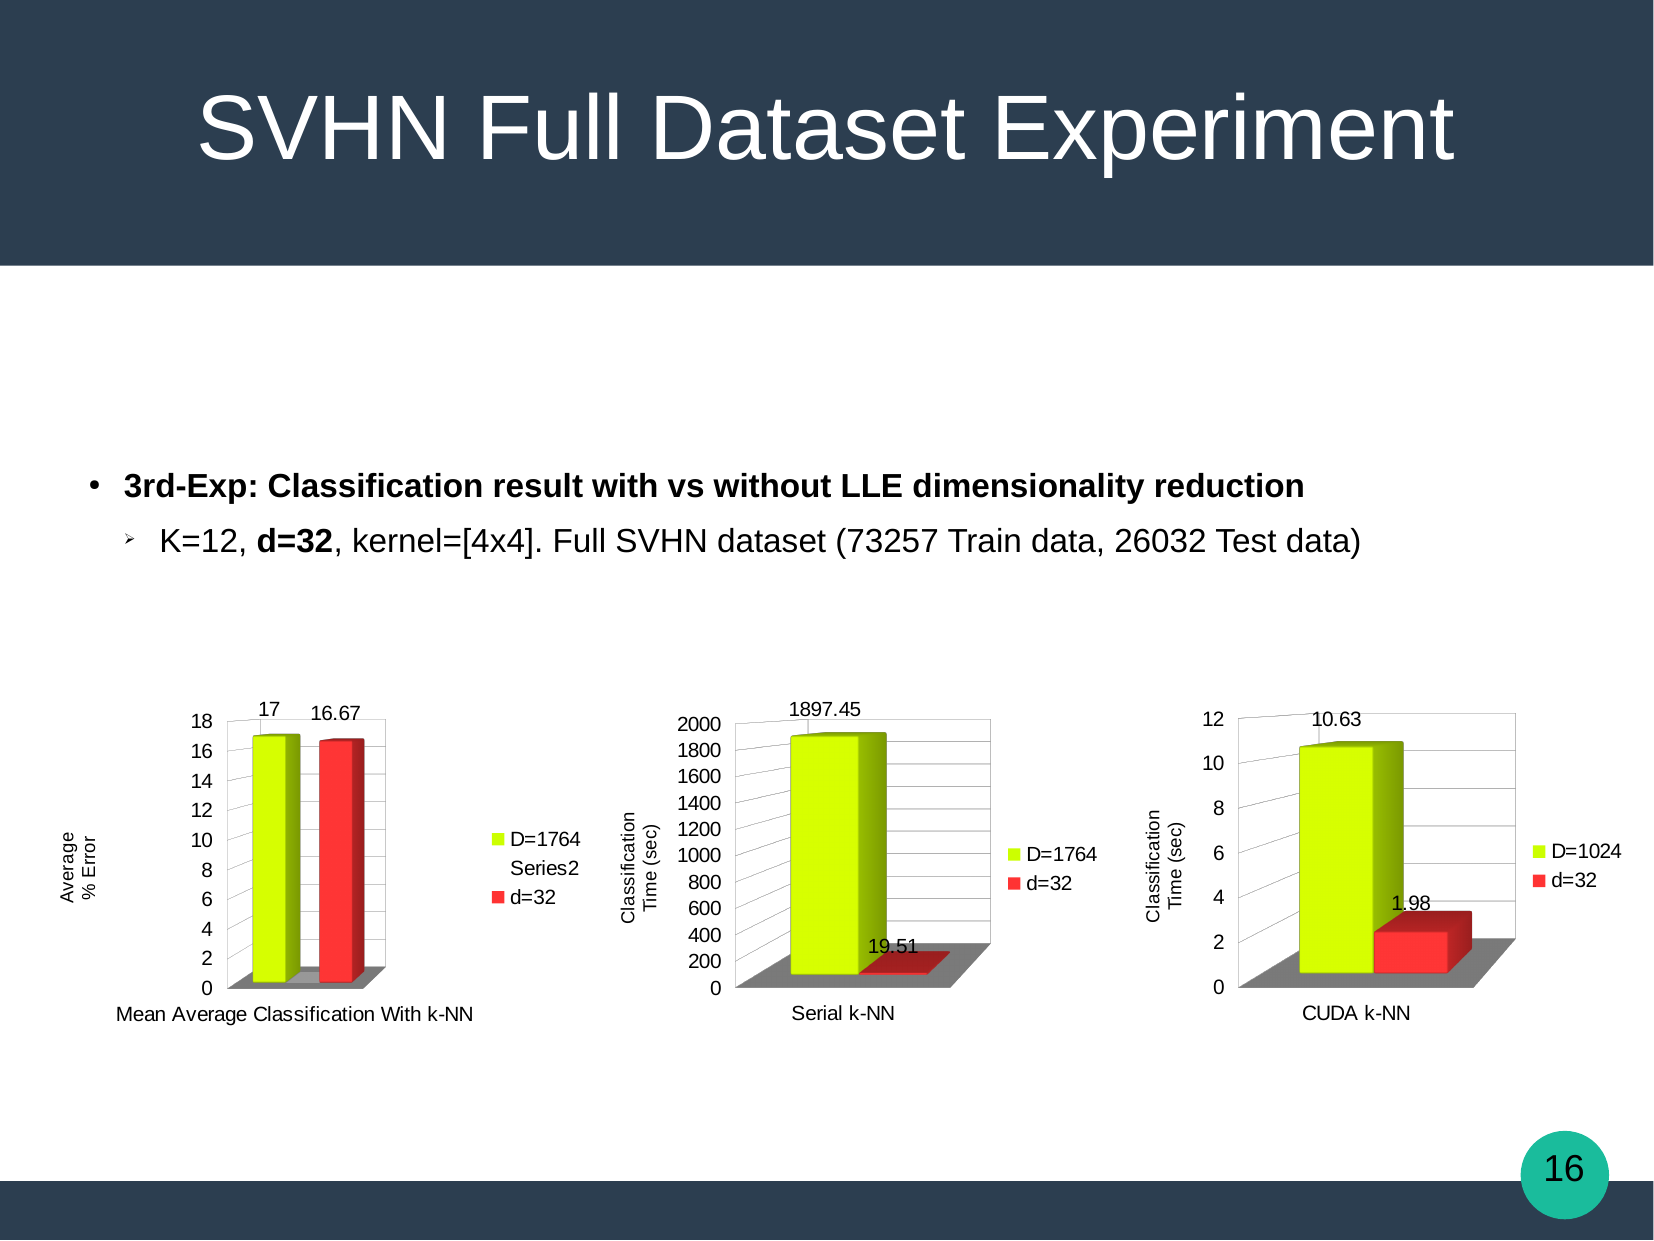

# SVHN Full Dataset Experiment
3rd-Exp: Classification result with vs without LLE dimensionality reduction
K=12, d=32, kernel=[4x4]. Full SVHN dataset (73257 Train data, 26032 Test data)
[unsupported chart]
[unsupported chart]
[unsupported chart]